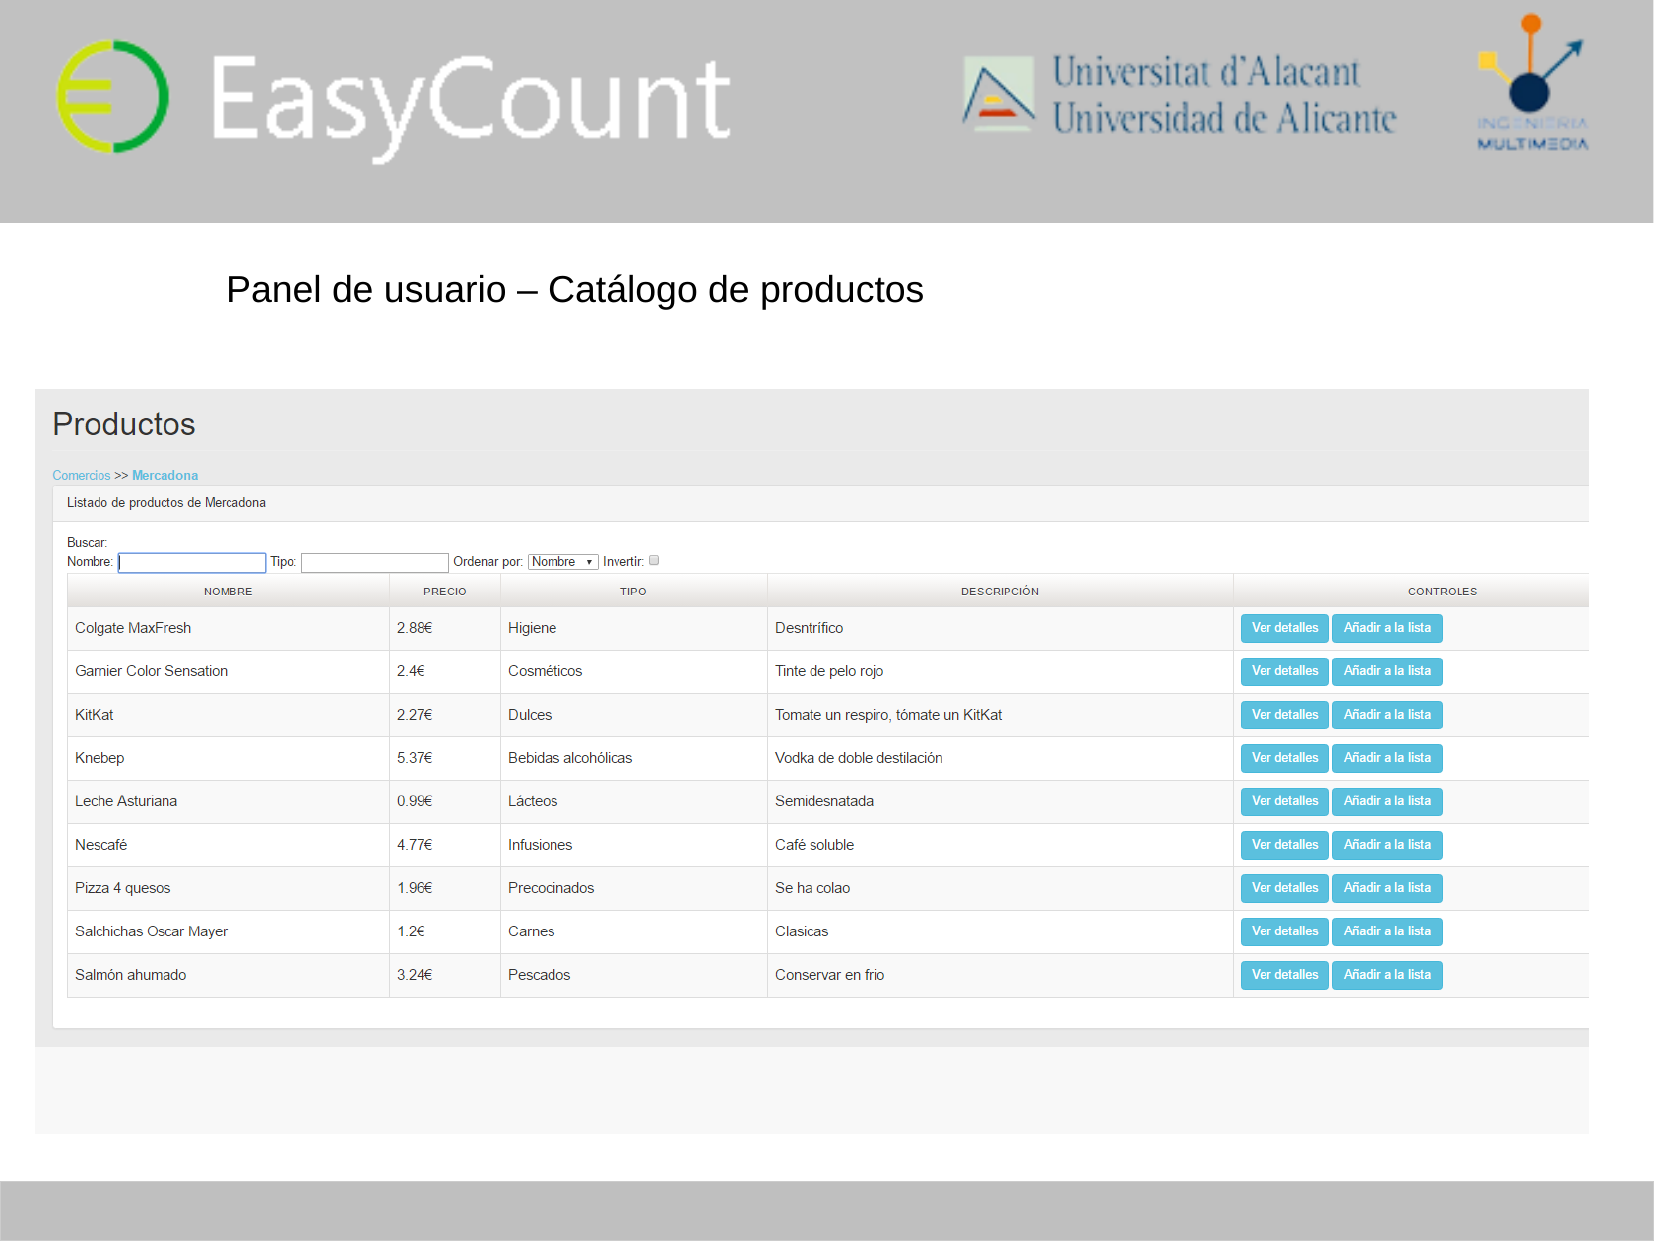

Panel de usuario – Catálogo de productos